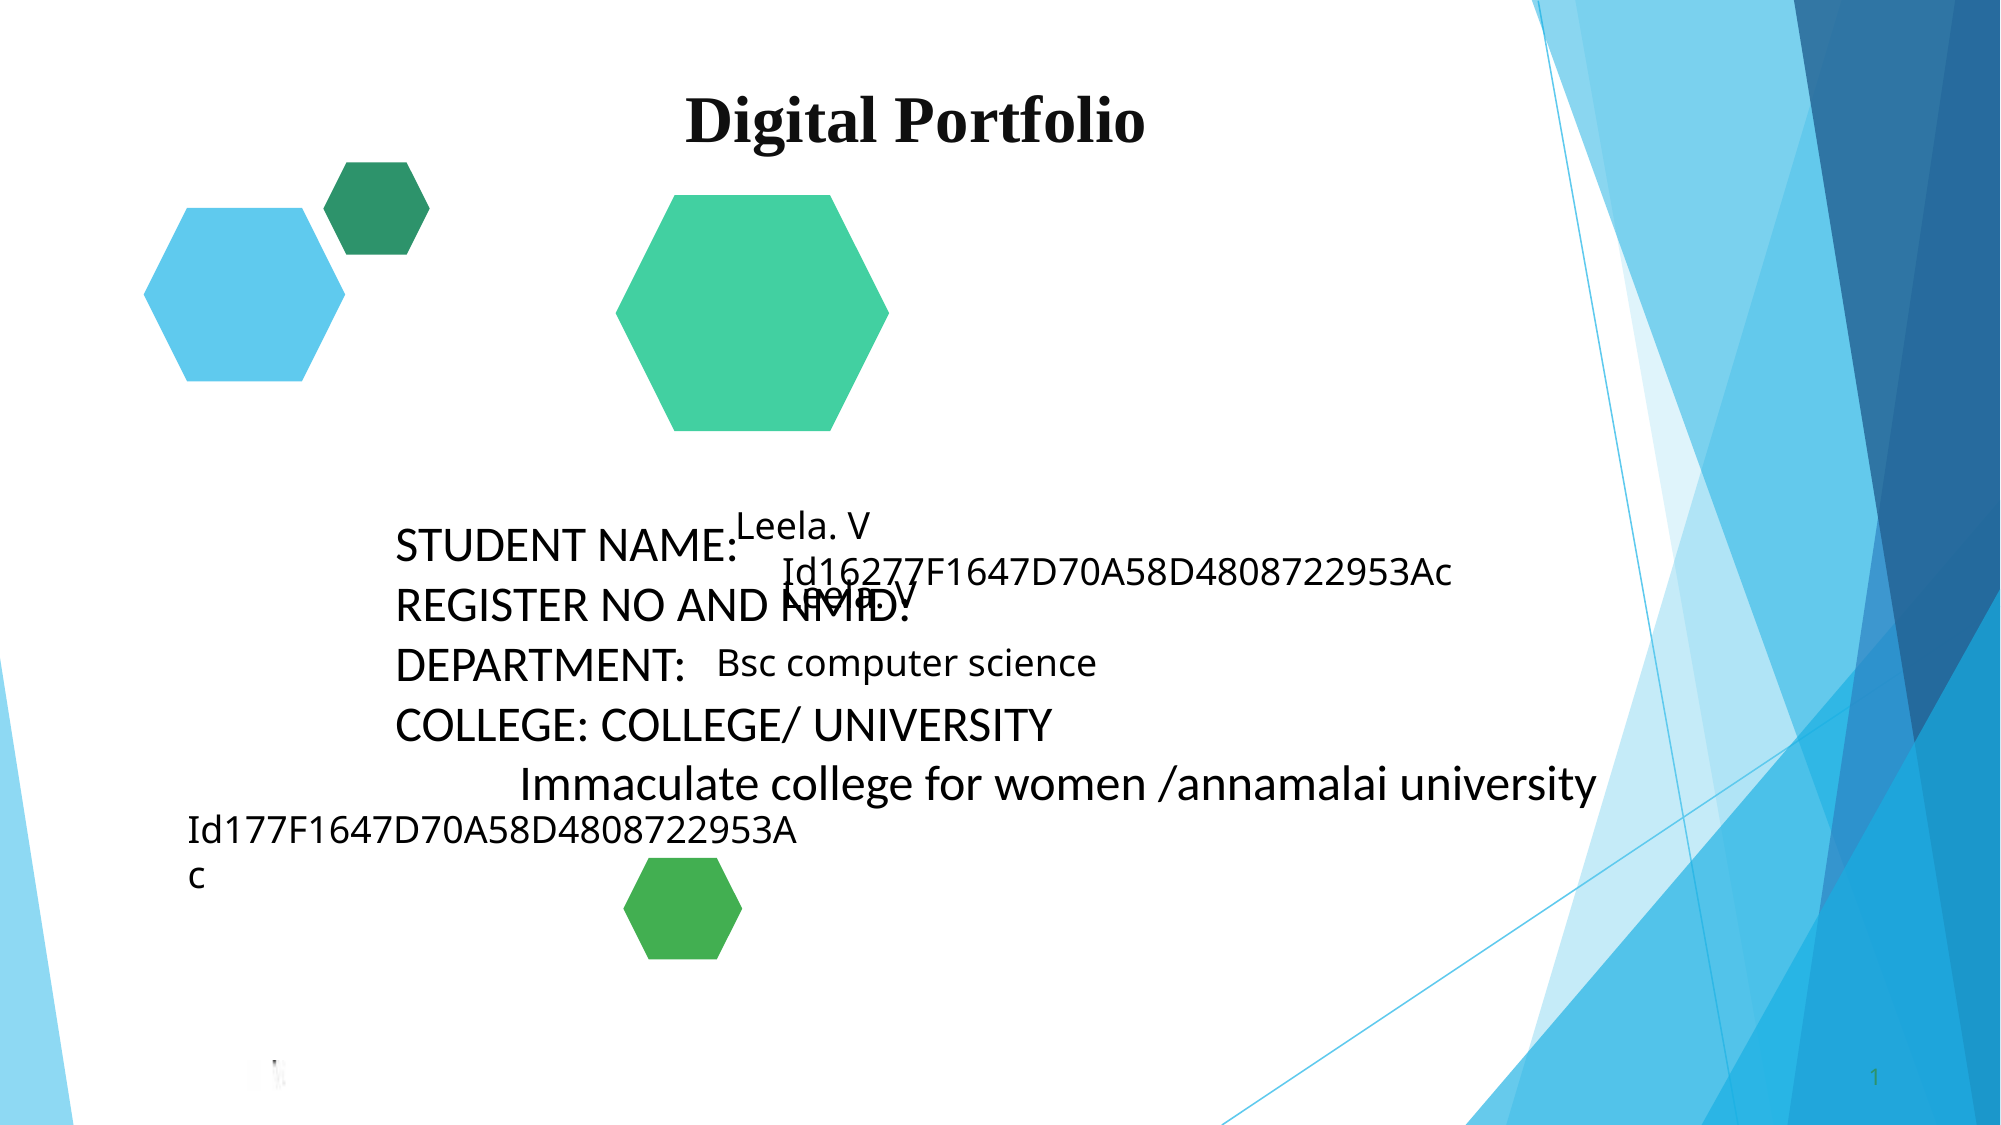

STUDENT NAME:
REGISTER NO AND NMID:
DEPARTMENT:
COLLEGE: COLLEGE/ UNIVERSITY
 Immaculate college for women /annamalai university
# Digital Portfolio
Leela. V
STUDENT NAME:
REGISTER NO AND NMID:
DEPARTMENT:
COLLEGE: COLLEGE/ UNIVERSITY
 Immaculate college for women /annamalai university
Id16277F1647D70A58D4808722953Ac
Leela. V
Bsc computer science
Id177F1647D70A58D4808722953Ac